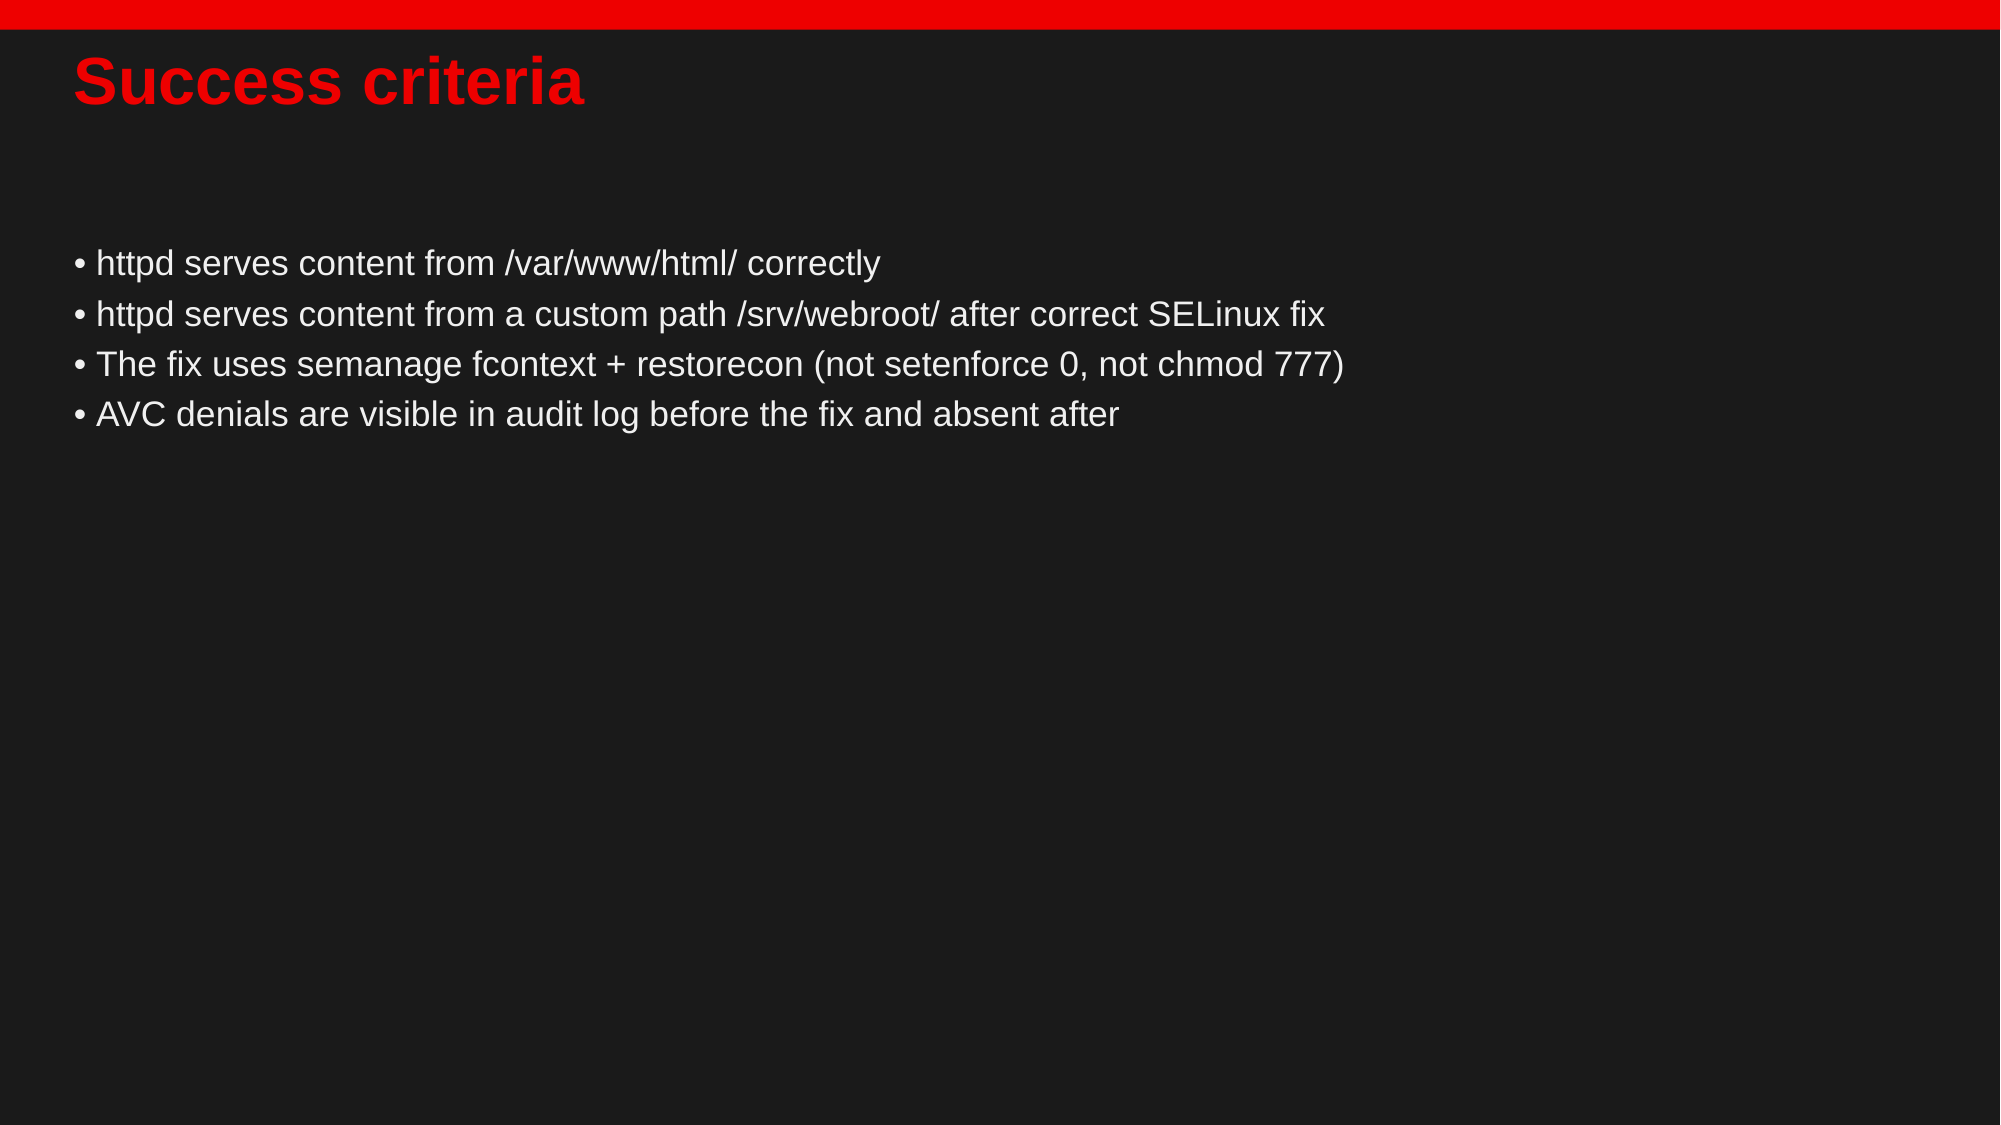

Success criteria
• httpd serves content from /var/www/html/ correctly
• httpd serves content from a custom path /srv/webroot/ after correct SELinux fix
• The fix uses semanage fcontext + restorecon (not setenforce 0, not chmod 777)
• AVC denials are visible in audit log before the fix and absent after